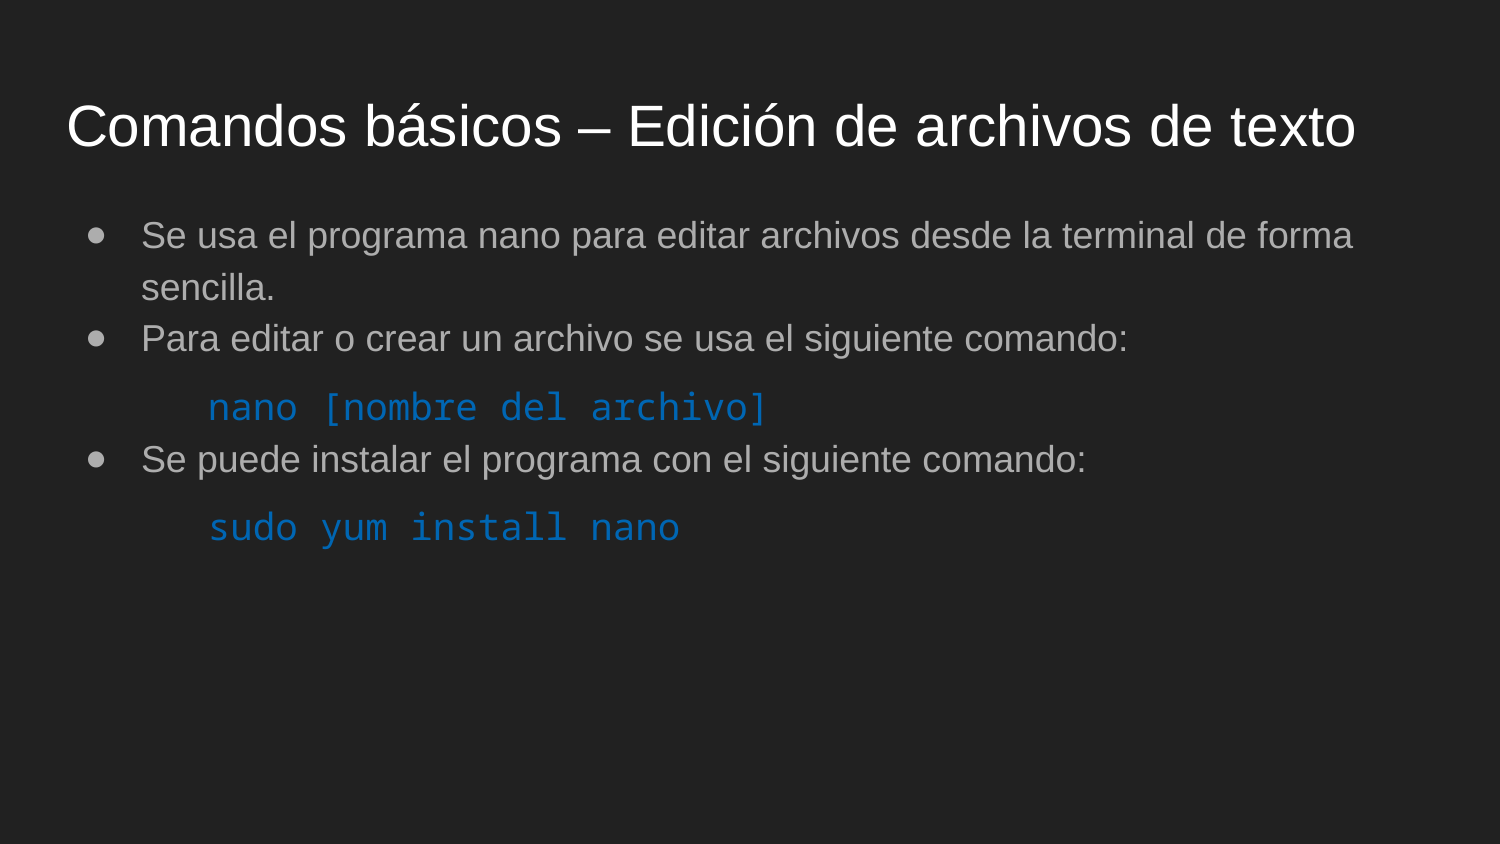

# Comandos básicos – Edición de archivos de texto
Se usa el programa nano para editar archivos desde la terminal de forma sencilla.
Para editar o crear un archivo se usa el siguiente comando:
nano [nombre del archivo]
Se puede instalar el programa con el siguiente comando:
sudo yum install nano